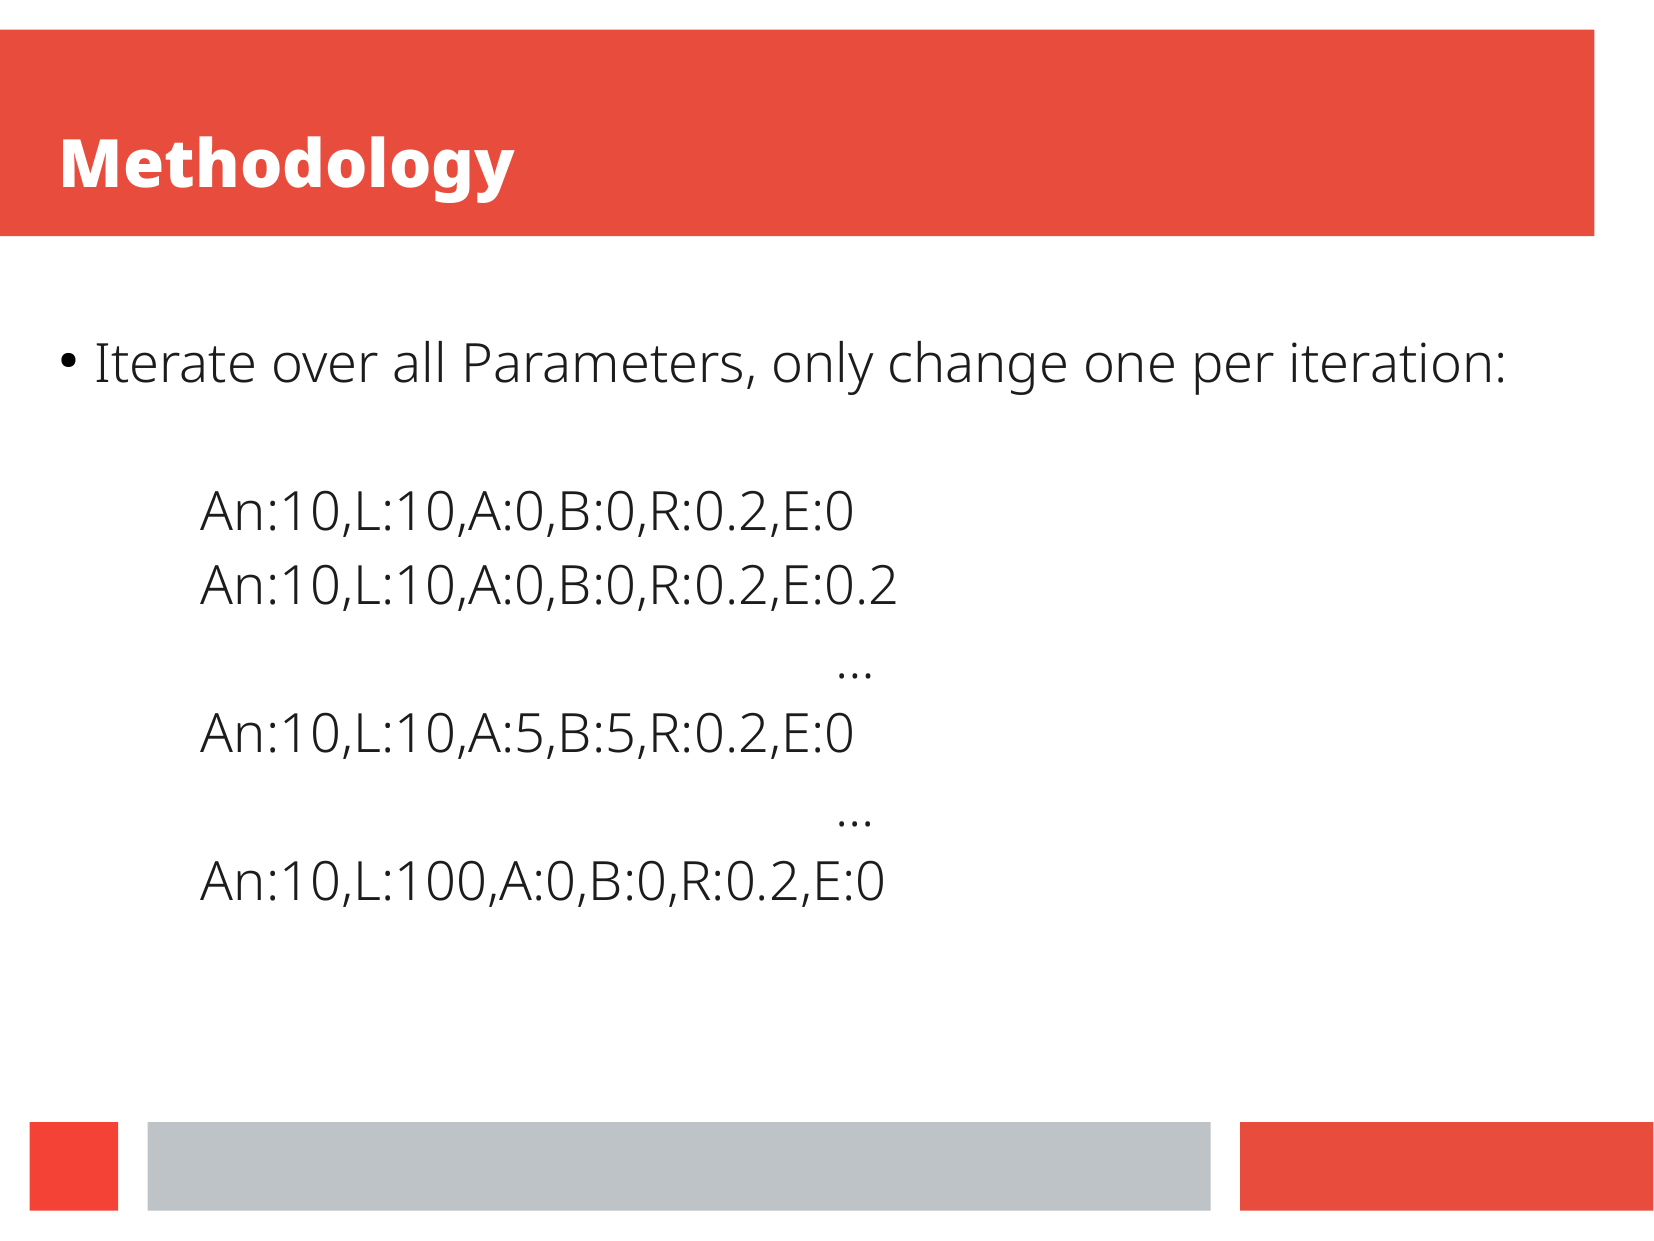

# Methodology
Iterate over all Parameters, only change one per iteration:
An:10,L:10,A:0,B:0,R:0.2,E:0
An:10,L:10,A:0,B:0,R:0.2,E:0.2
…
An:10,L:10,A:5,B:5,R:0.2,E:0
...
An:10,L:100,A:0,B:0,R:0.2,E:0